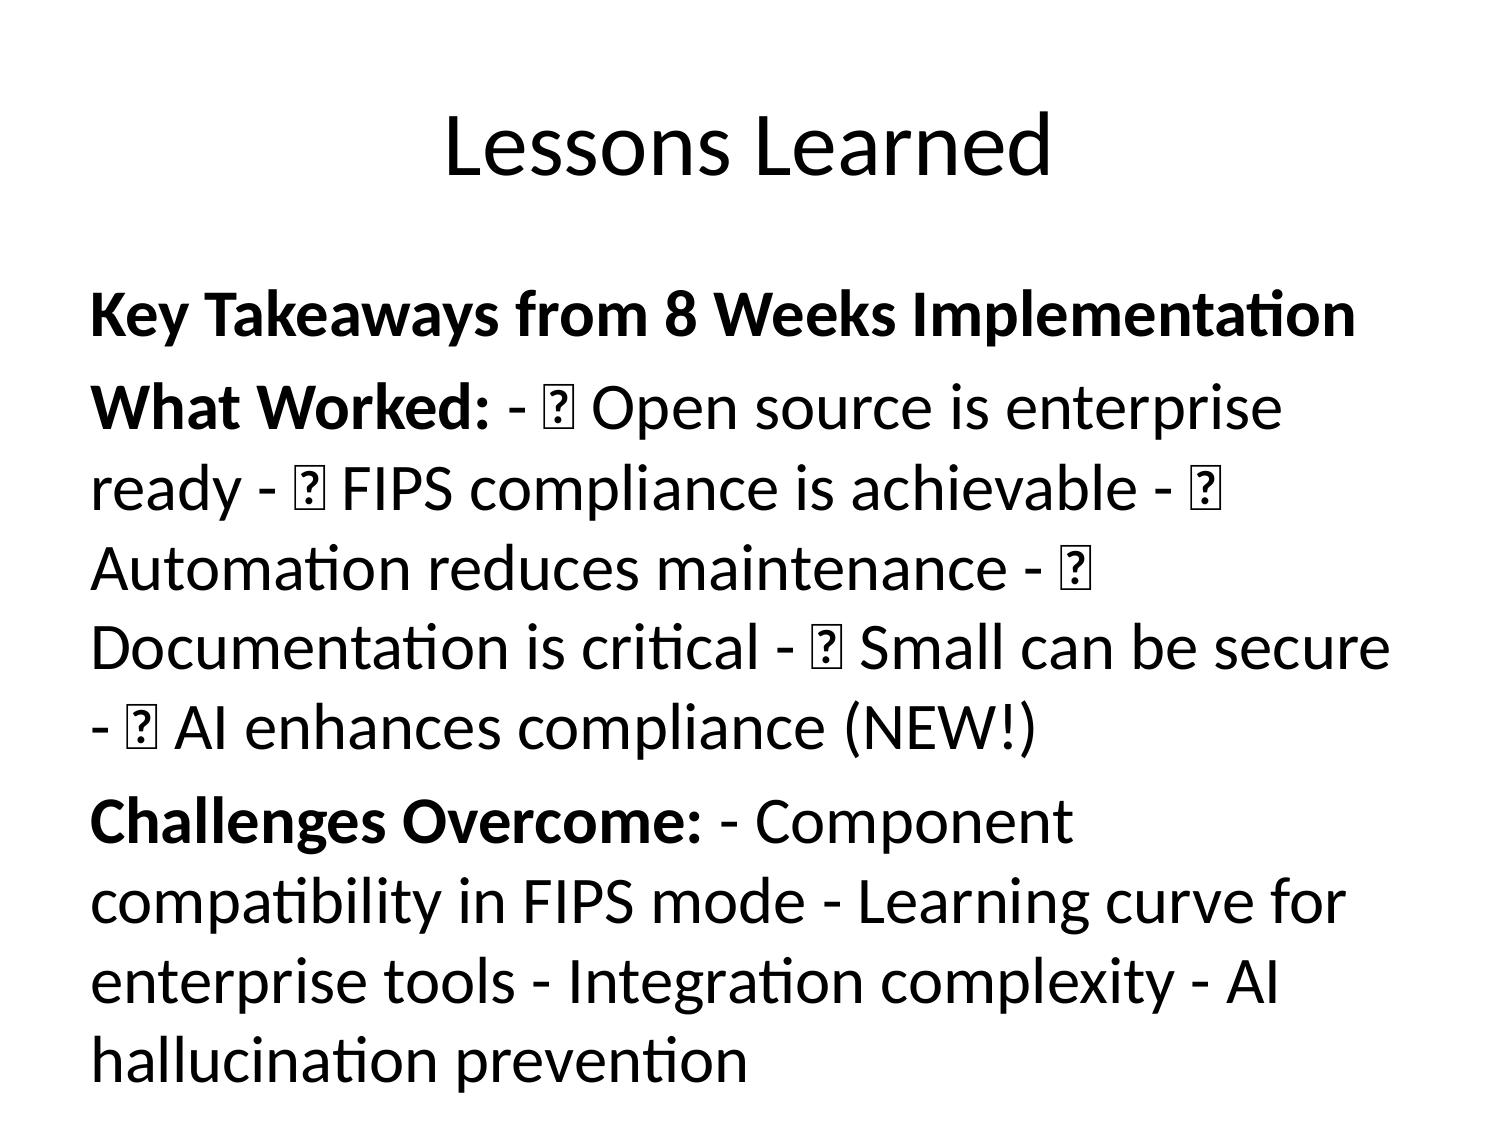

# Lessons Learned
Key Takeaways from 8 Weeks Implementation
What Worked: - ✅ Open source is enterprise ready - ✅ FIPS compliance is achievable - ✅ Automation reduces maintenance - ✅ Documentation is critical - ✅ Small can be secure - ✅ AI enhances compliance (NEW!)
Challenges Overcome: - Component compatibility in FIPS mode - Learning curve for enterprise tools - Integration complexity - AI hallucination prevention
Best Practice: Security by design, not as afterthought